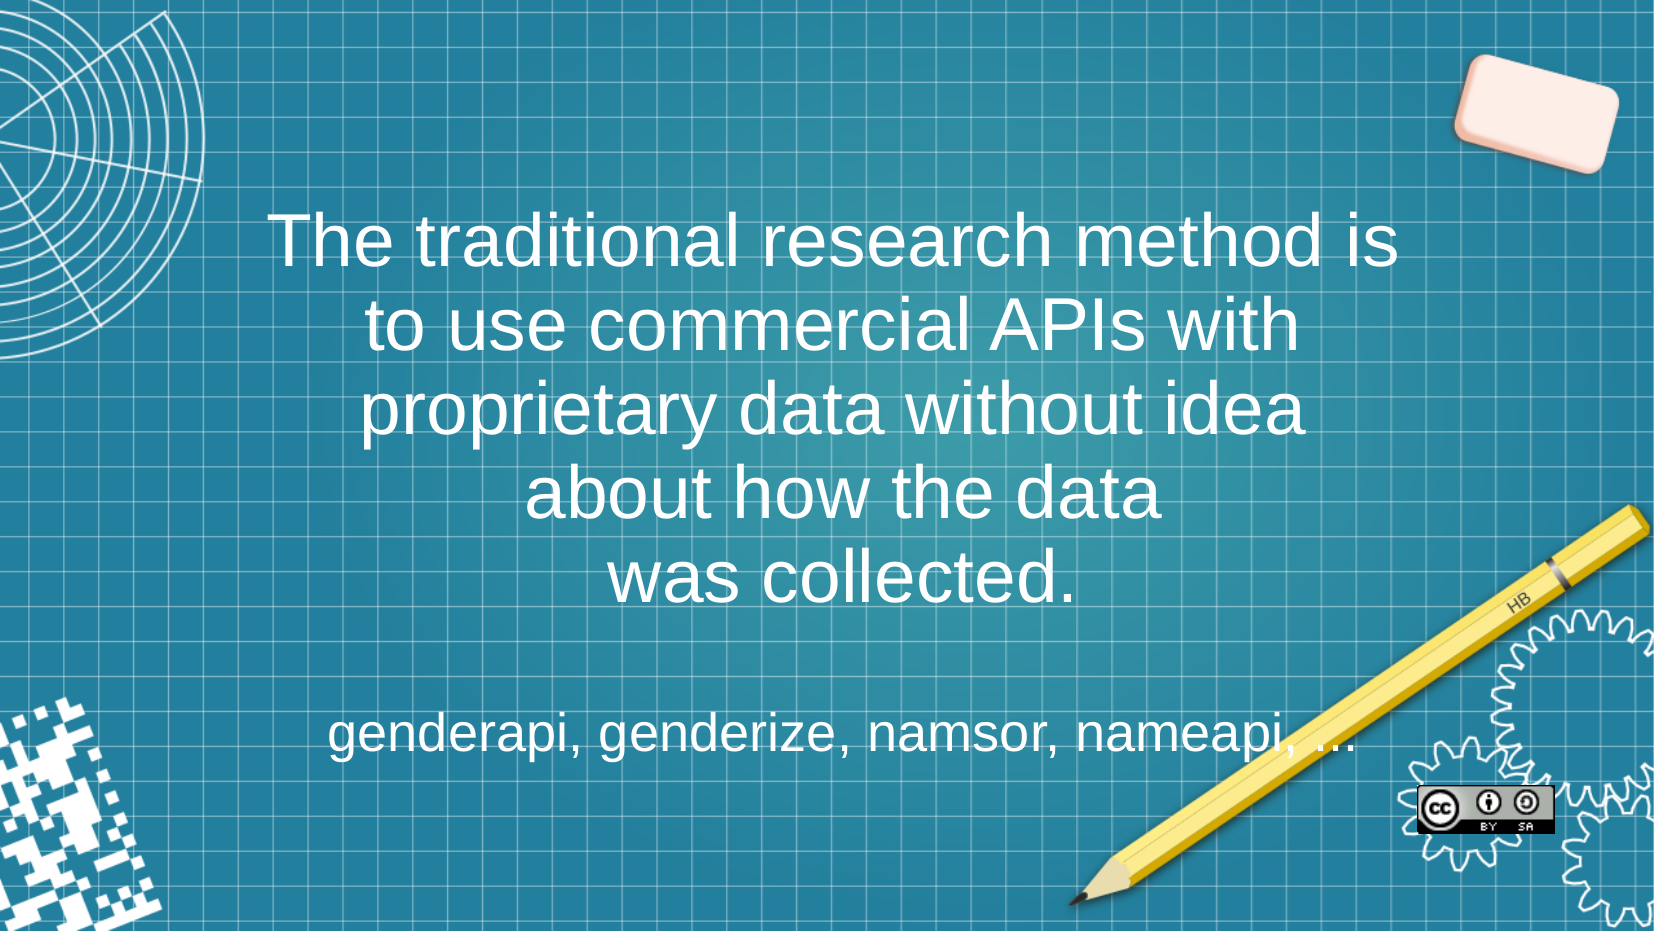

# The traditional research method is to use commercial APIs with proprietary data without idea about how the data was collected. genderapi, genderize, namsor, nameapi, ...